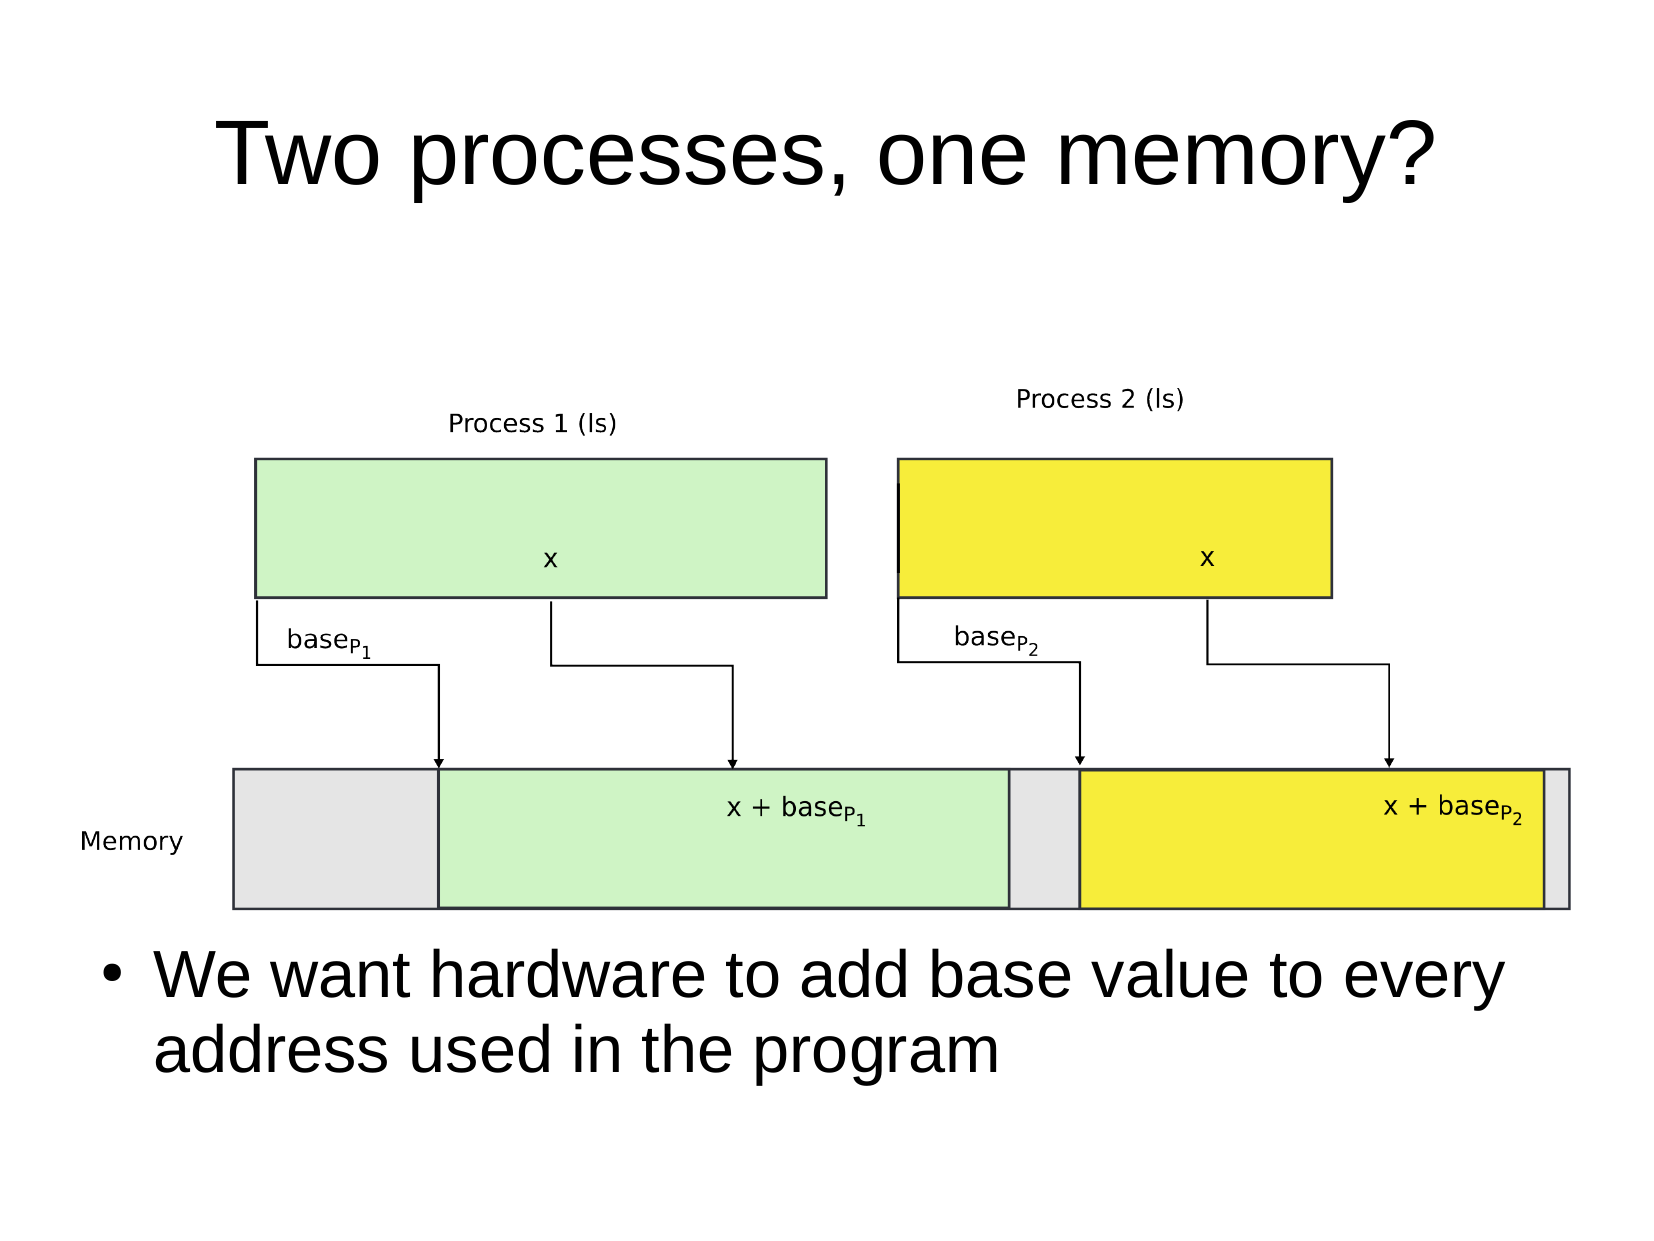

# Two processes, one memory?
We want hardware to add base value to every address used in the program